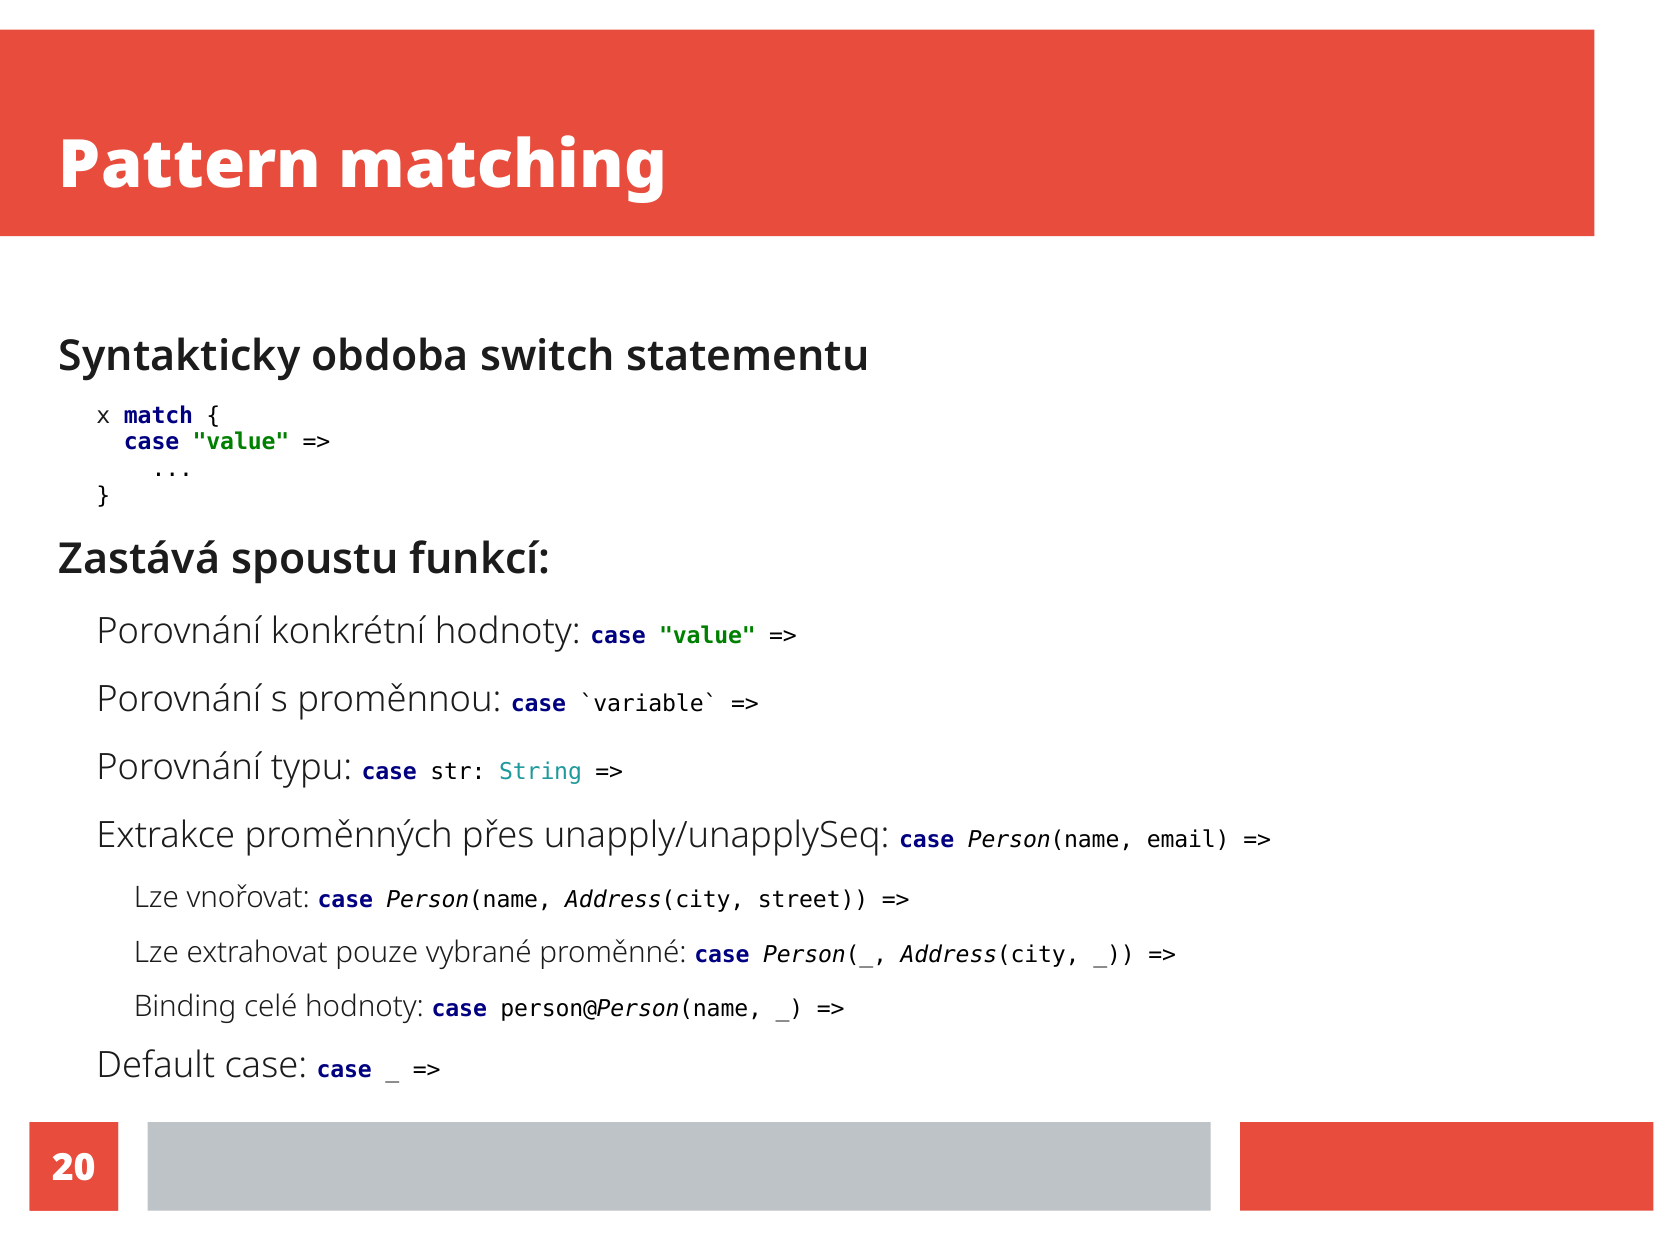

# Pattern matching
Syntakticky obdoba switch statementu
x match {
 case "value" =>
 ...
}
Zastává spoustu funkcí:
Porovnání konkrétní hodnoty: case "value" =>
Porovnání s proměnnou: case `variable` =>
Porovnání typu: case str: String =>
Extrakce proměnných přes unapply/unapplySeq: case Person(name, email) =>
Lze vnořovat: case Person(name, Address(city, street)) =>
Lze extrahovat pouze vybrané proměnné: case Person(_, Address(city, _)) =>
Binding celé hodnoty: case person@Person(name, _) =>
Default case: case _ =>
20